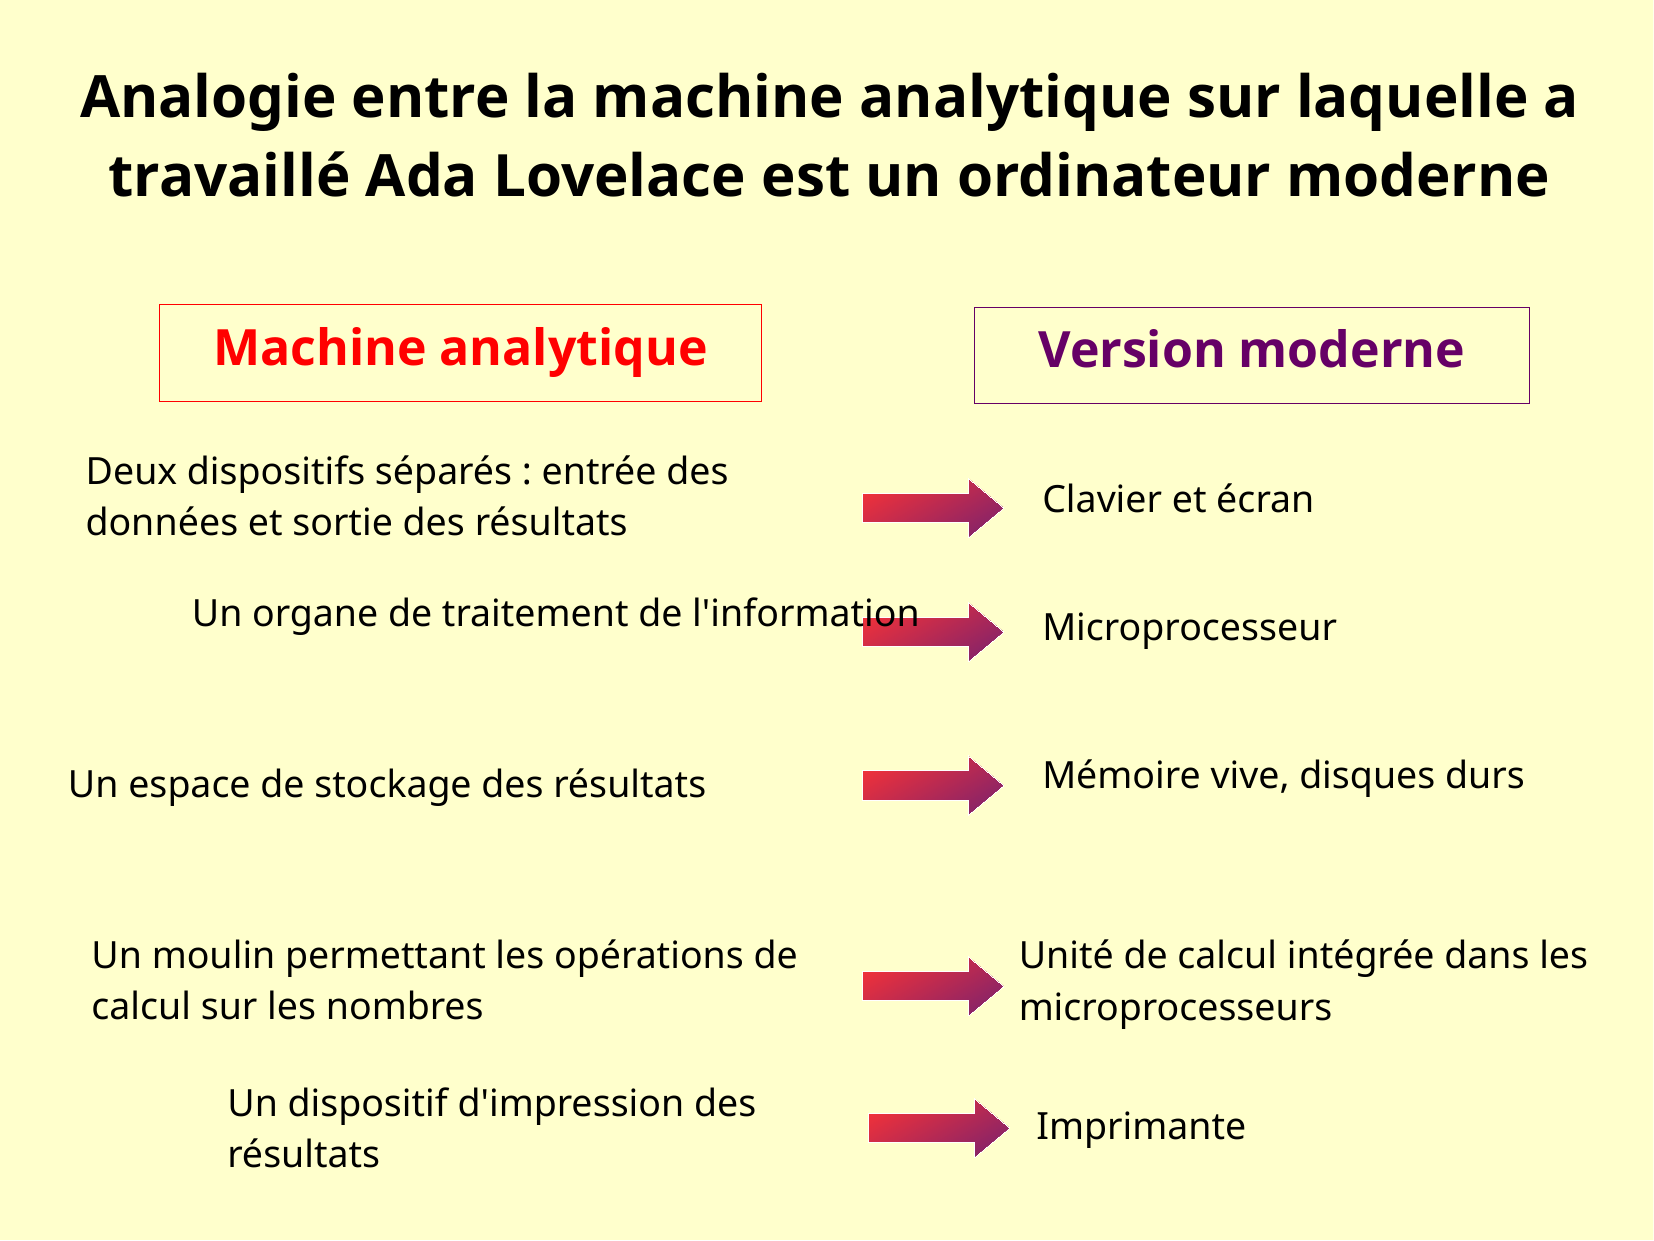

# Analogie entre la machine analytique sur laquelle a travaillé Ada Lovelace est un ordinateur moderne
Machine analytique
Version moderne
Deux dispositifs séparés : entrée des données et sortie des résultats
Clavier et écran
Un organe de traitement de l'information
Microprocesseur
Mémoire vive, disques durs
Un espace de stockage des résultats
Un moulin permettant les opérations de calcul sur les nombres
Unité de calcul intégrée dans les microprocesseurs
Un dispositif d'impression des résultats
Imprimante